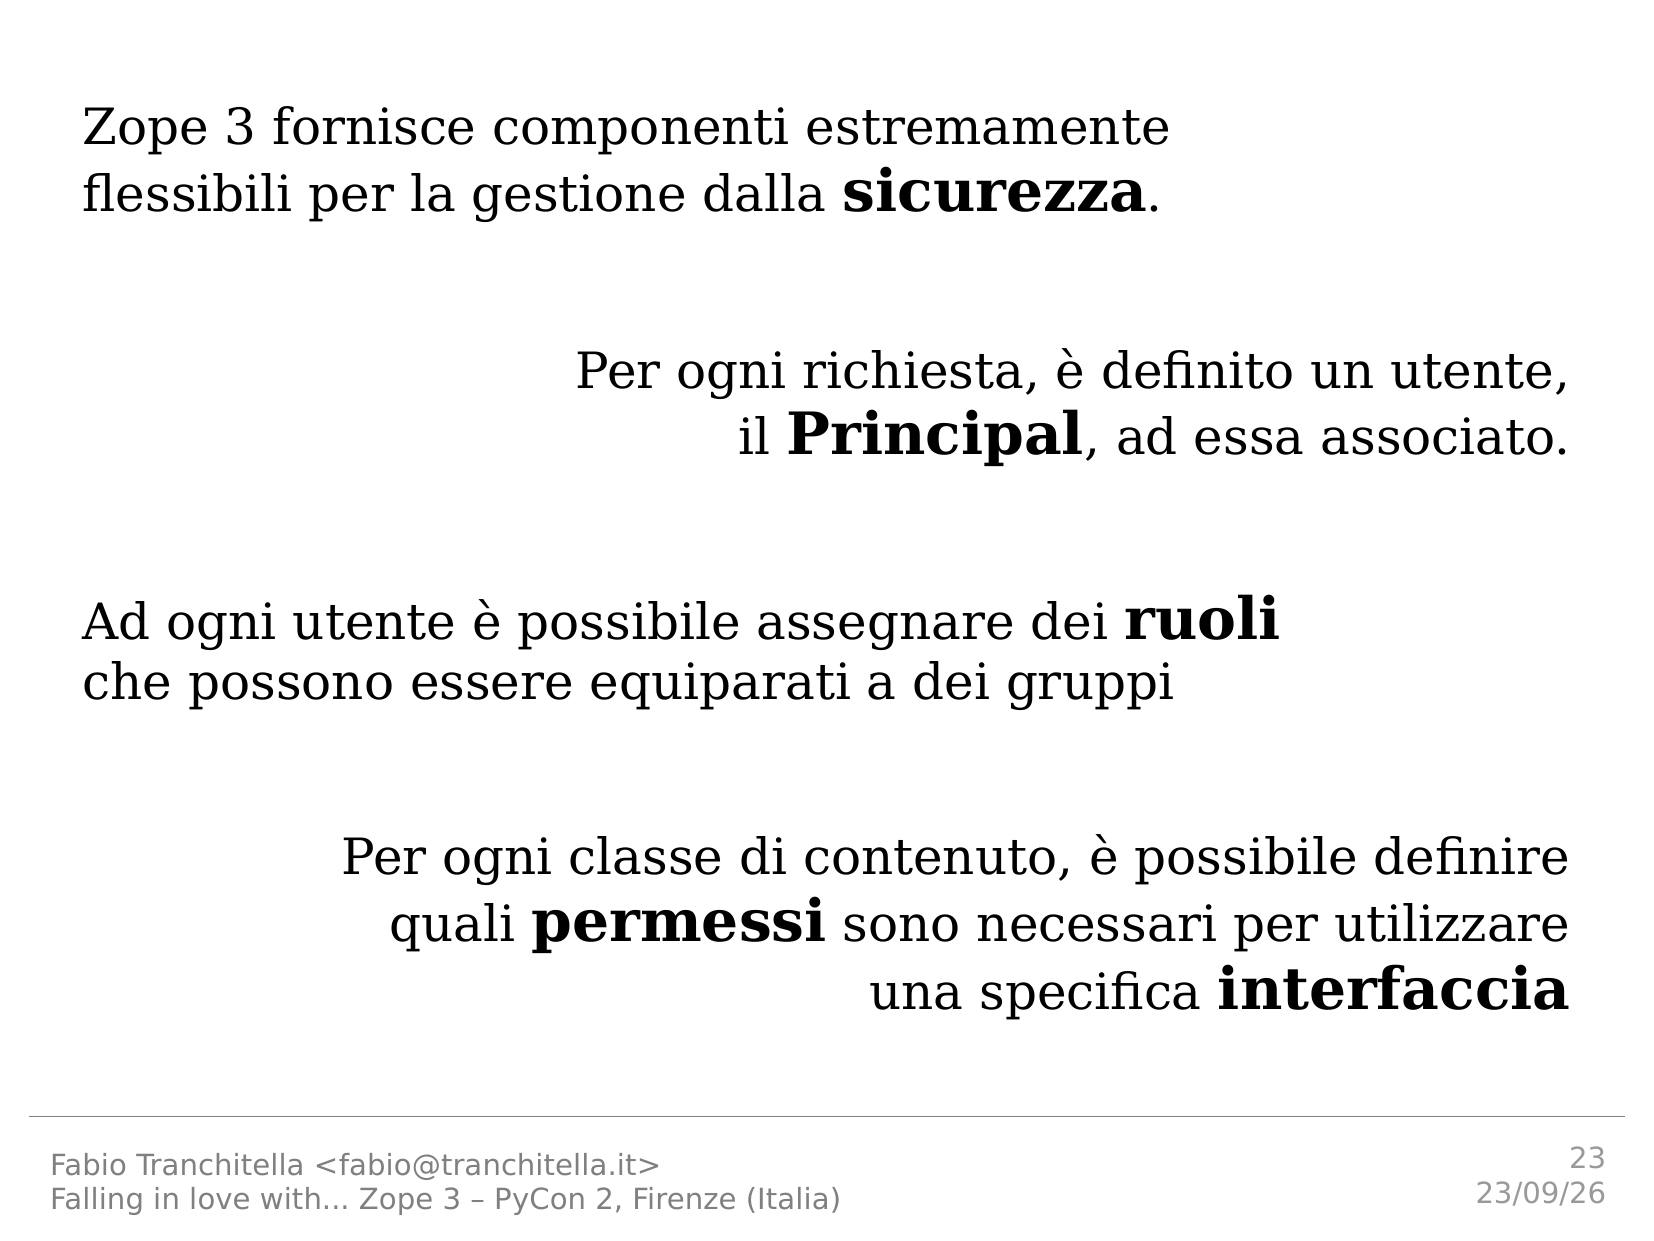

# Zope 3 fornisce componenti estremamente
flessibili per la gestione dalla sicurezza.
Per ogni richiesta, è definito un utente,
il Principal, ad essa associato.
Ad ogni utente è possibile assegnare dei ruoli
che possono essere equiparati a dei gruppi
Per ogni classe di contenuto, è possibile definire
quali permessi sono necessari per utilizzare
una specifica interfaccia
23